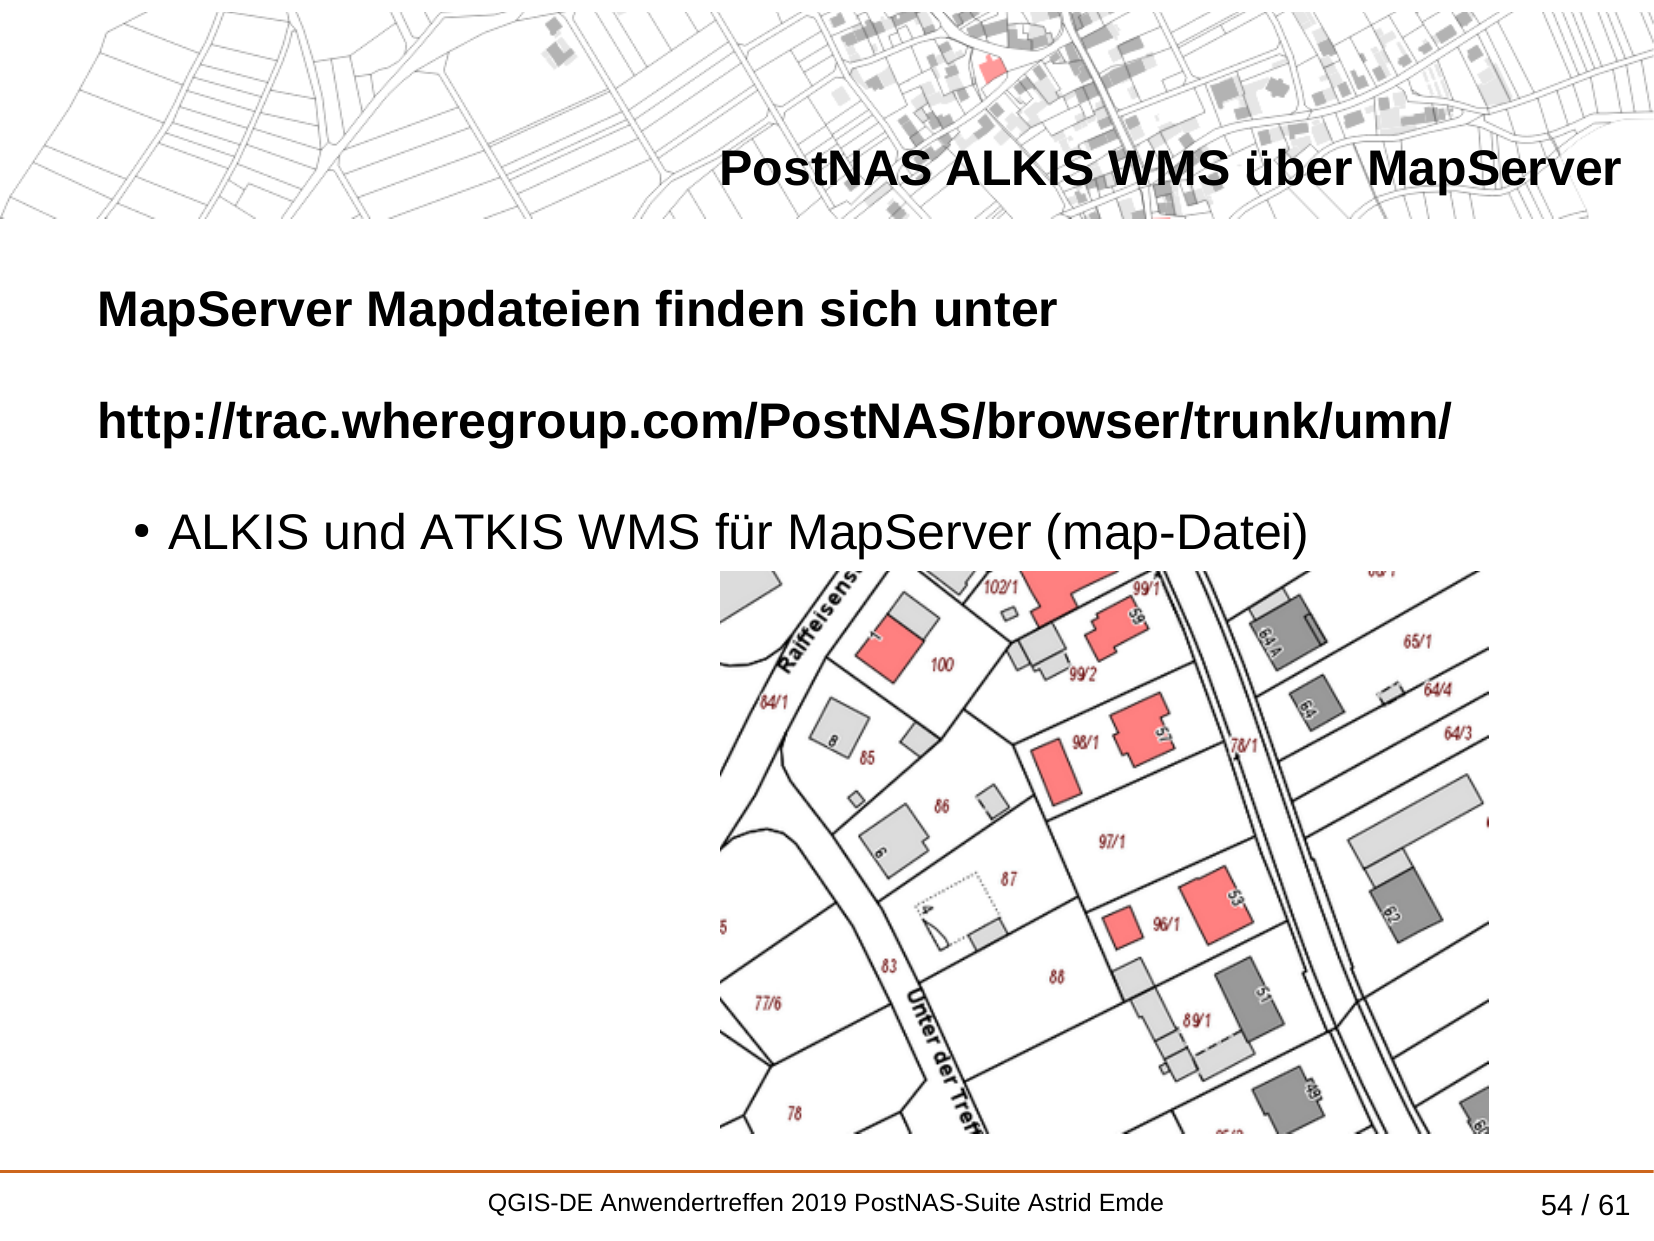

# PostNAS ALKIS WMS über MapServer
MapServer Mapdateien finden sich unter
http://trac.wheregroup.com/PostNAS/browser/trunk/umn/
ALKIS und ATKIS WMS für MapServer (map-Datei)